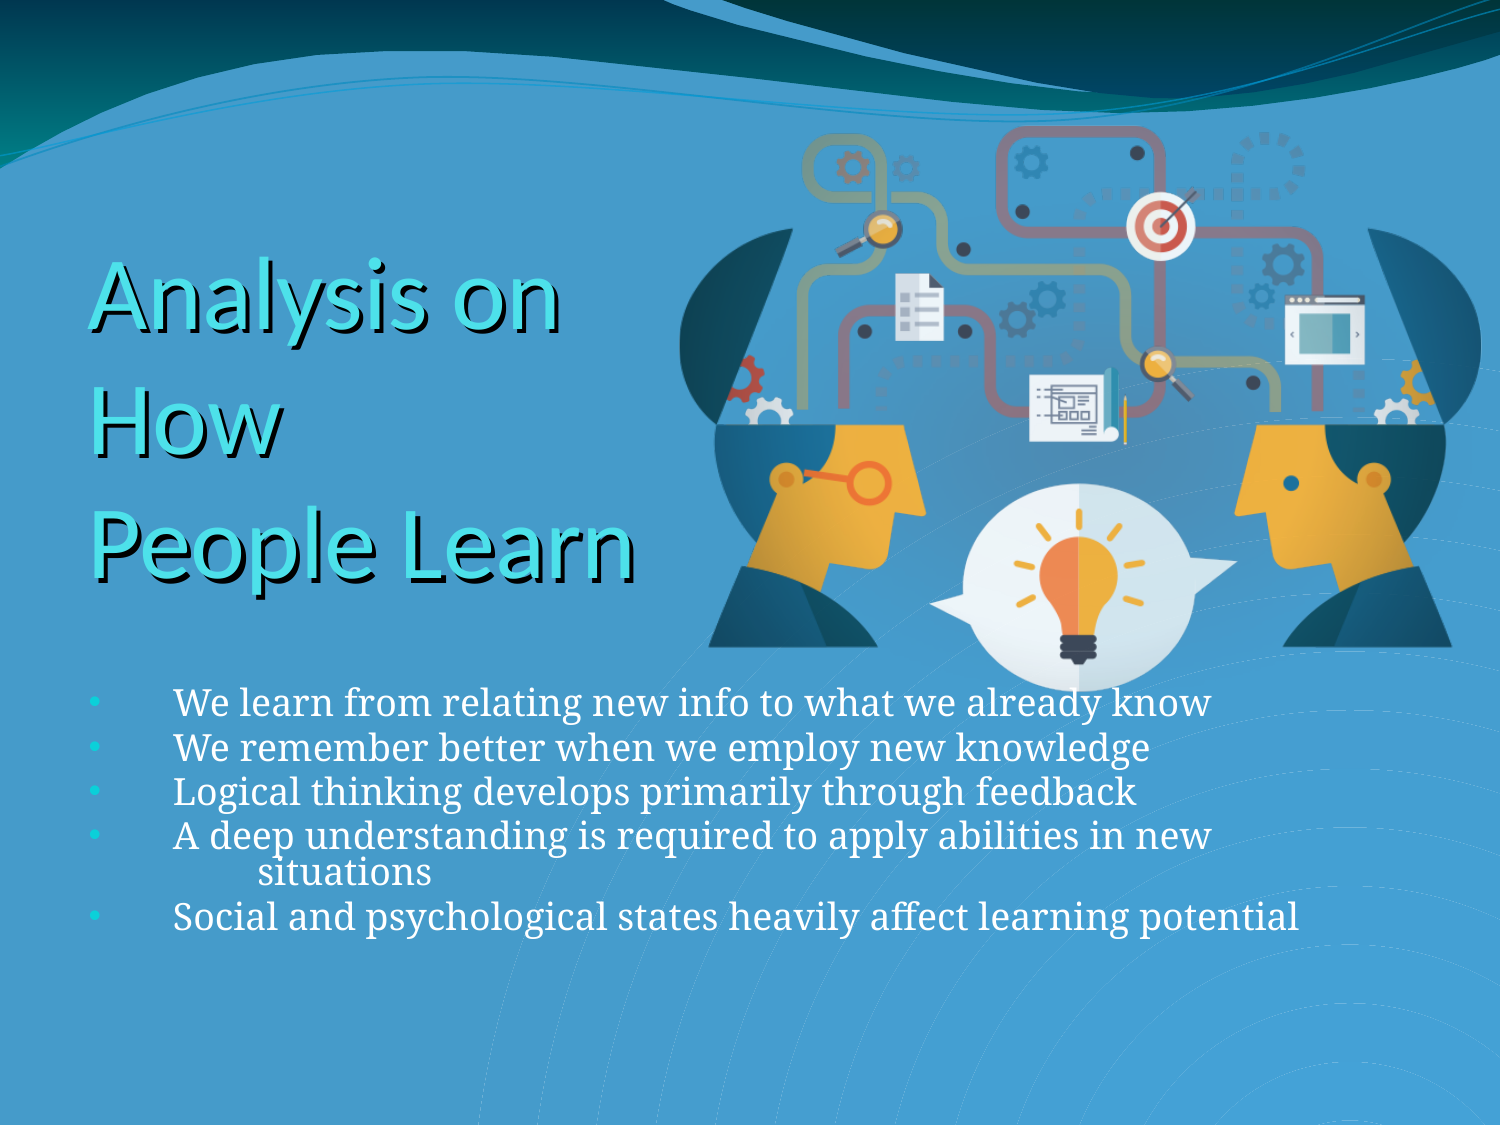

# Analysis on How People Learn
We learn from relating new info to what we already know
We remember better when we employ new knowledge
Logical thinking develops primarily through feedback
A deep understanding is required to apply abilities in new situations
Social and psychological states heavily affect learning potential